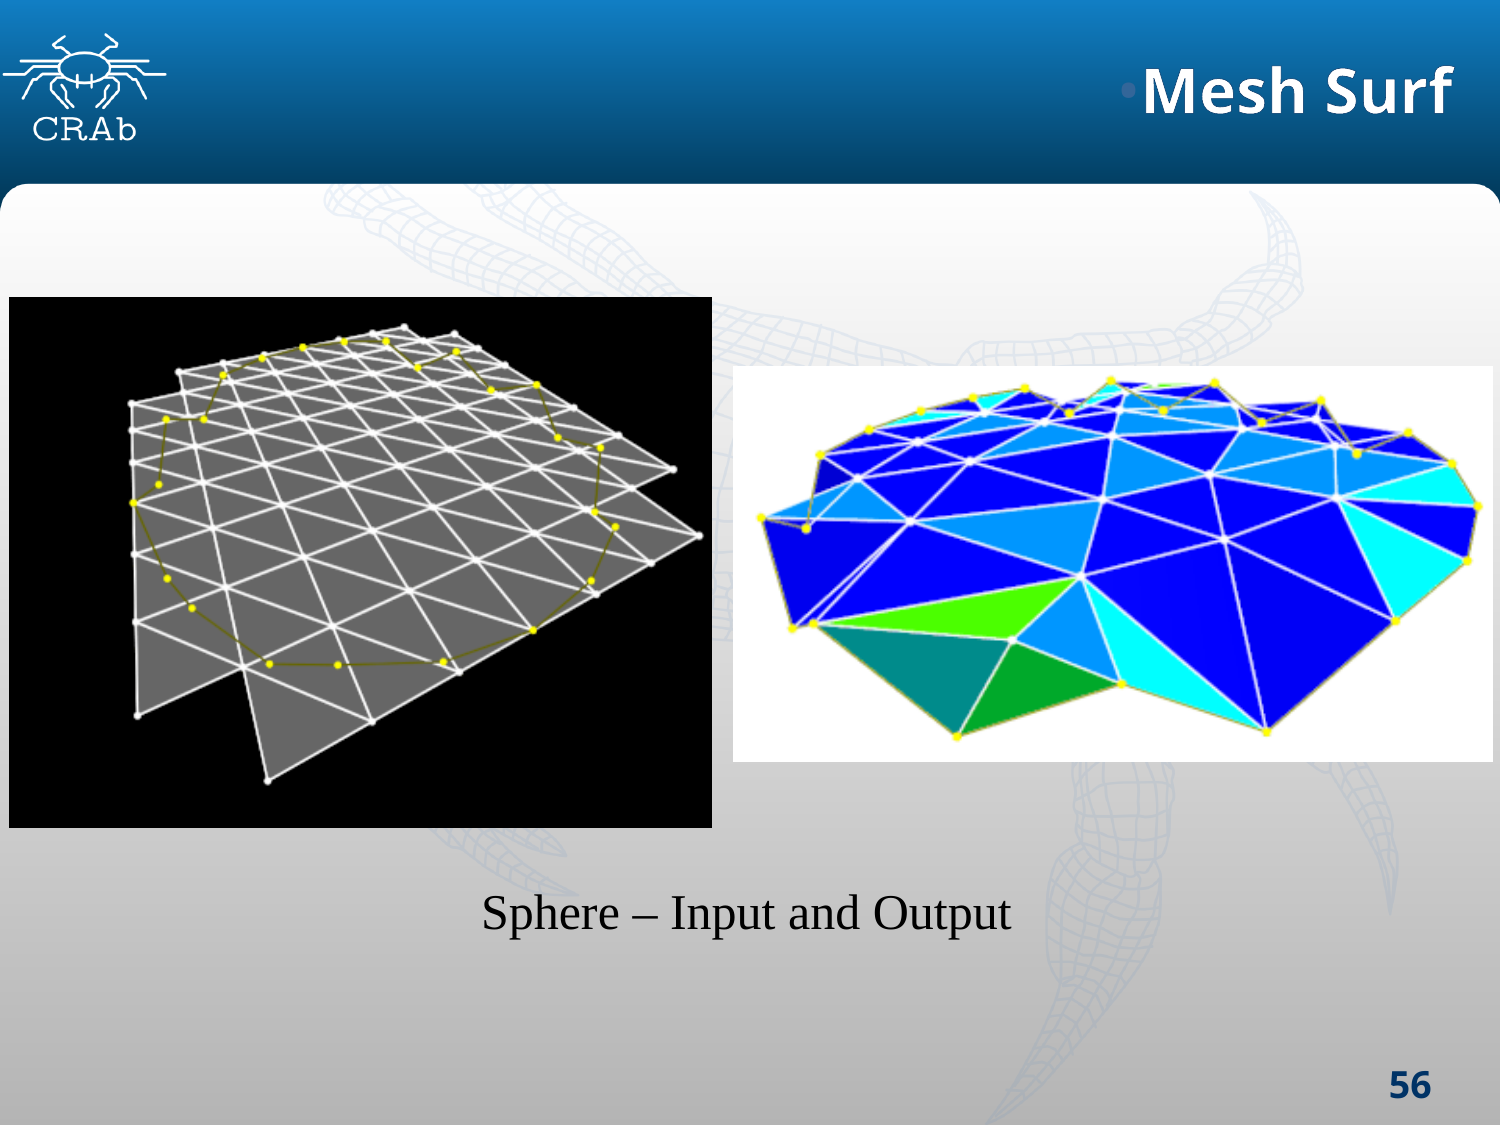

# Mesh Surf
Sphere – Input and Output